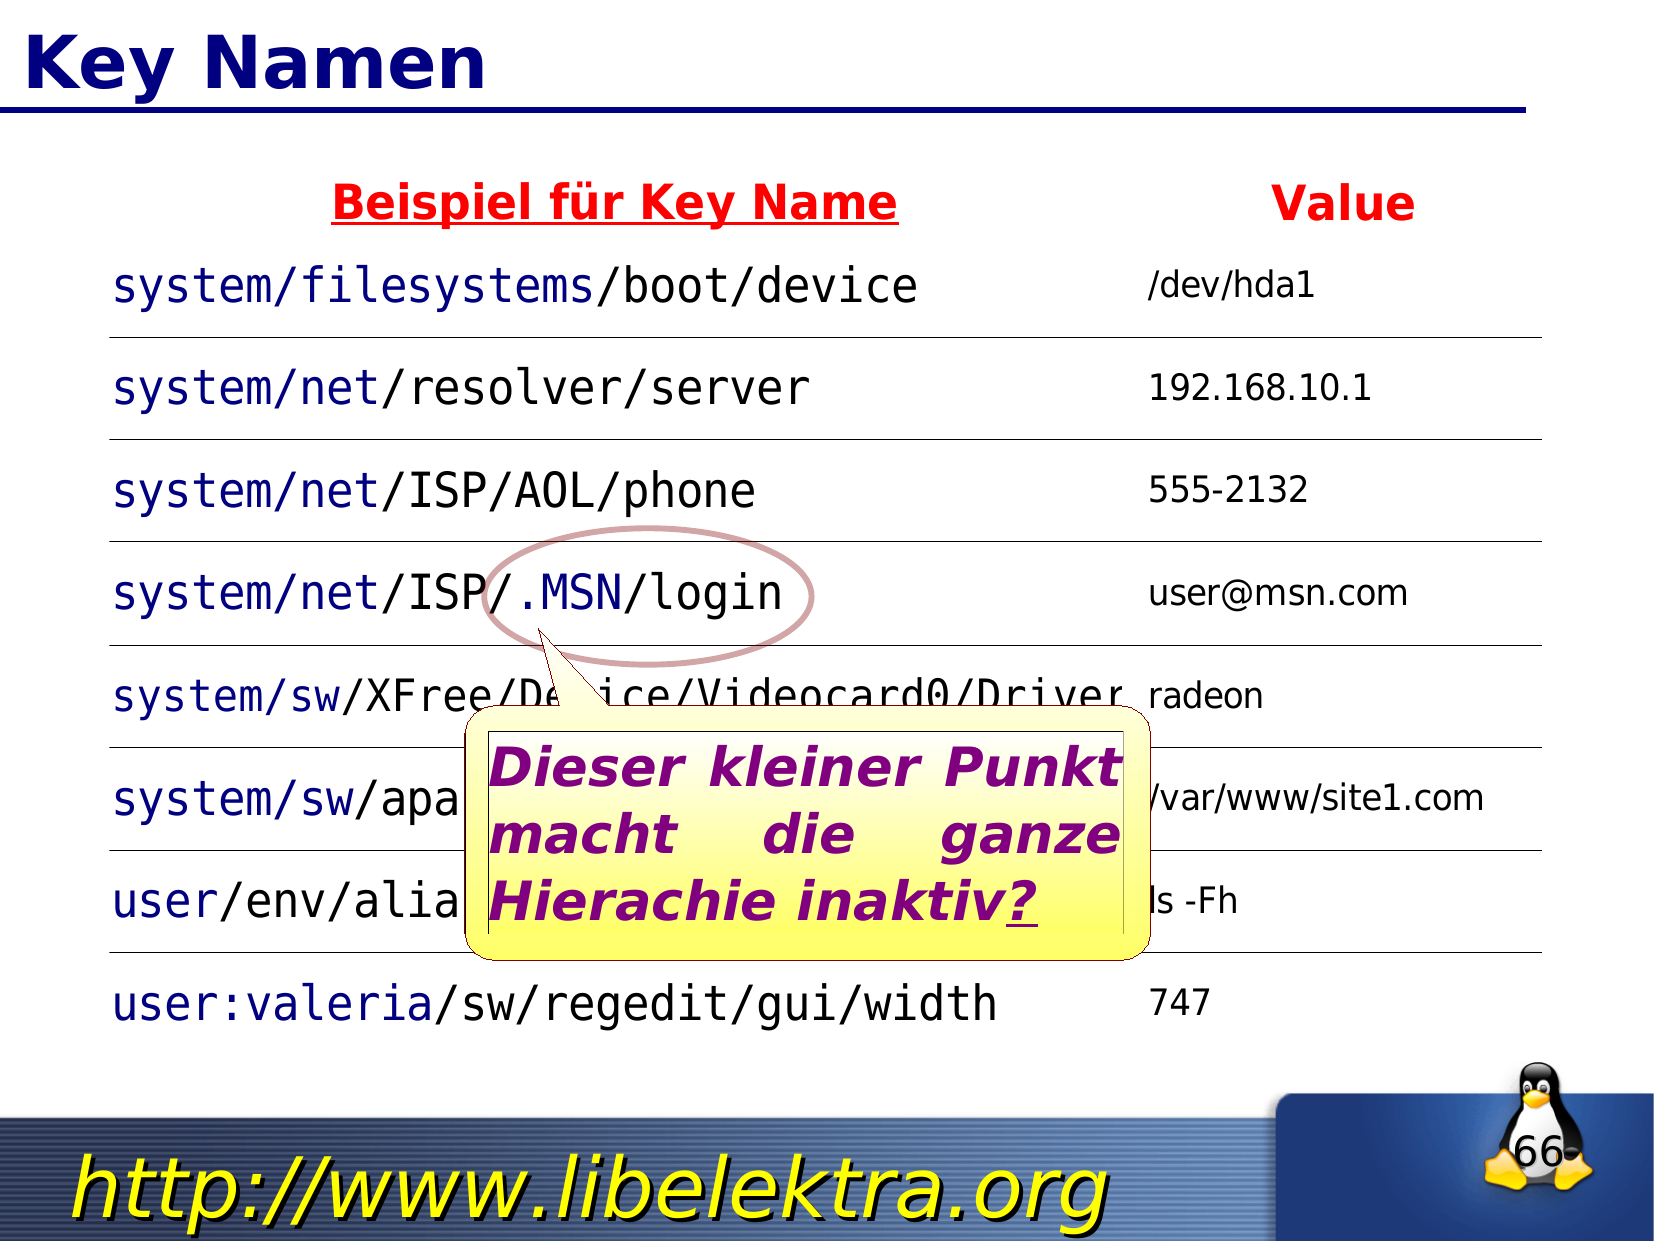

Key Namen
Dieser kleiner Punkt macht die ganze Hierachie inaktiv?